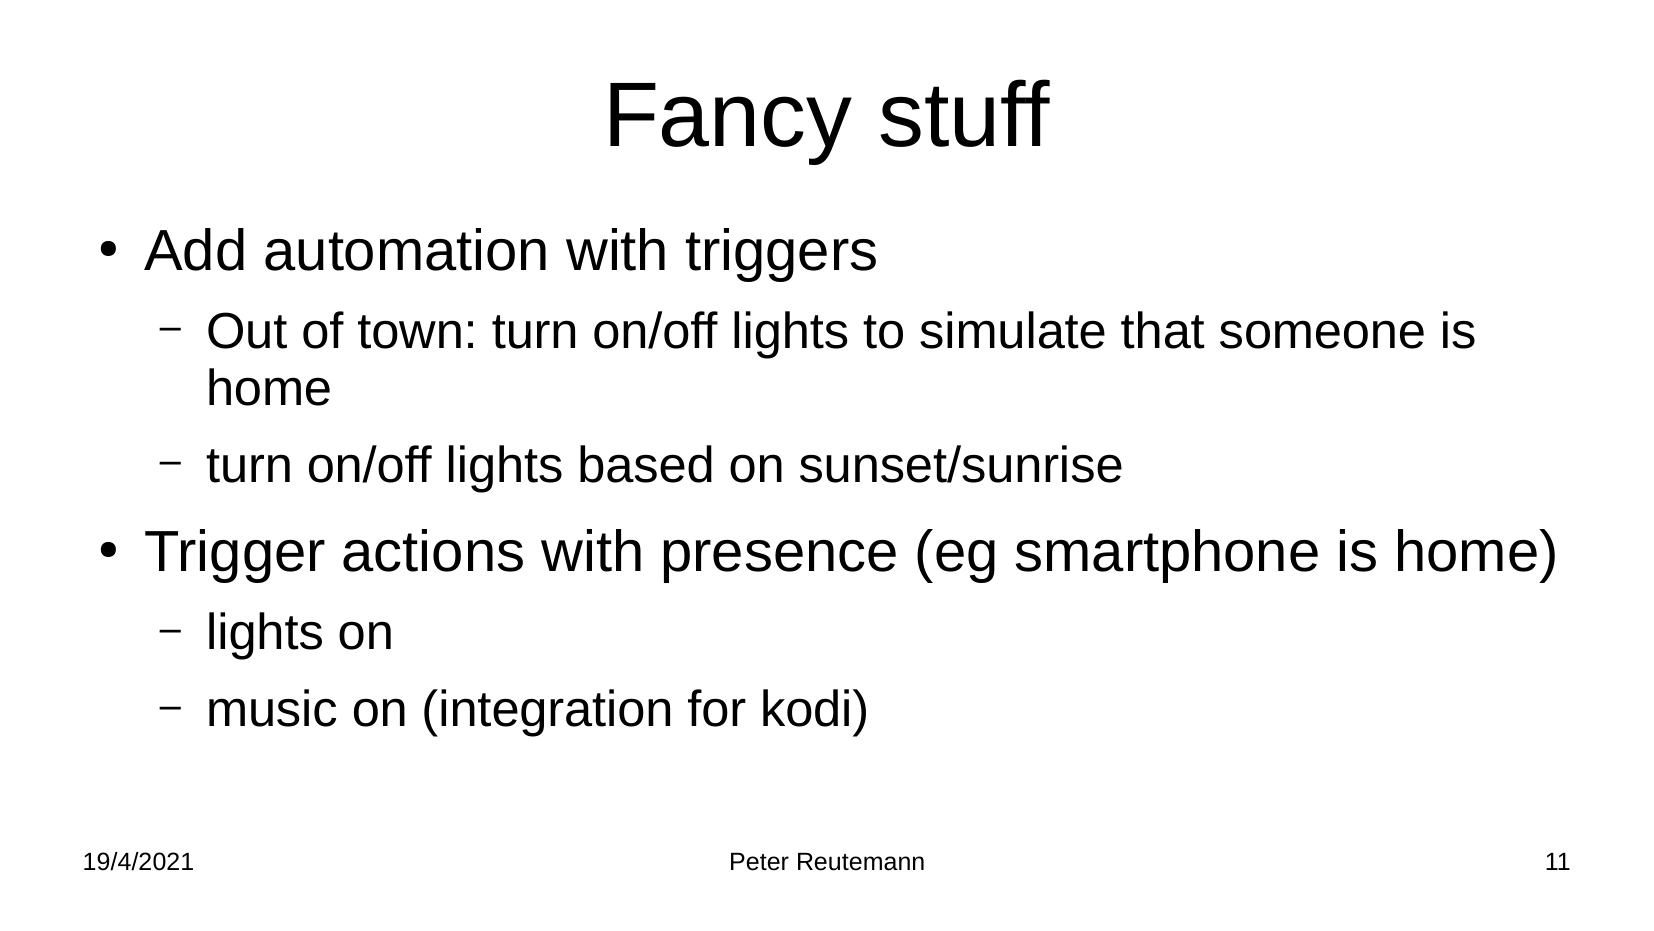

# Fancy stuff
Add automation with triggers
Out of town: turn on/off lights to simulate that someone is home
turn on/off lights based on sunset/sunrise
Trigger actions with presence (eg smartphone is home)
lights on
music on (integration for kodi)
19/4/2021
Peter Reutemann
11